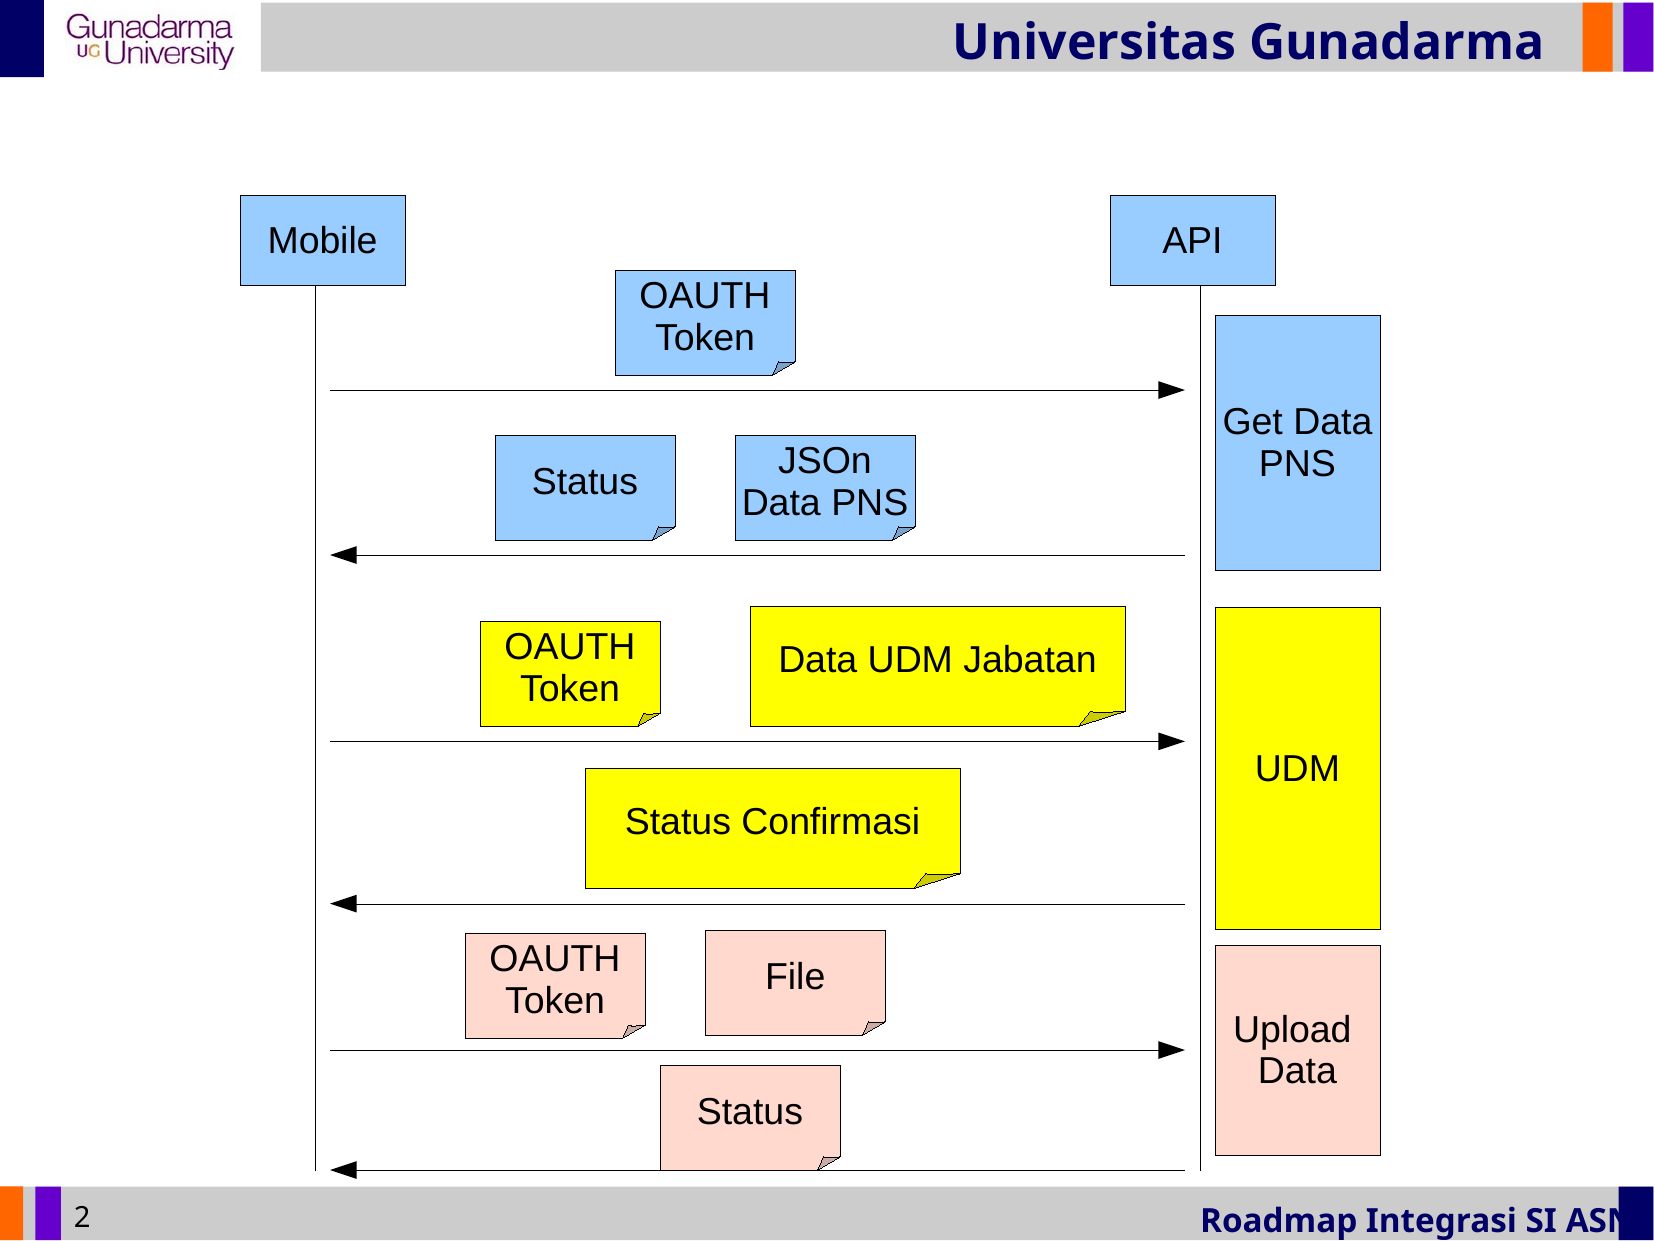

Mobile
API
OAUTH
Token
Get Data
PNS
Status
JSOn
Data PNS
Data UDM Jabatan
UDM
OAUTH
Token
# UDM
Status Confirmasi
File
OAUTH
Token
Upload
Data
Status